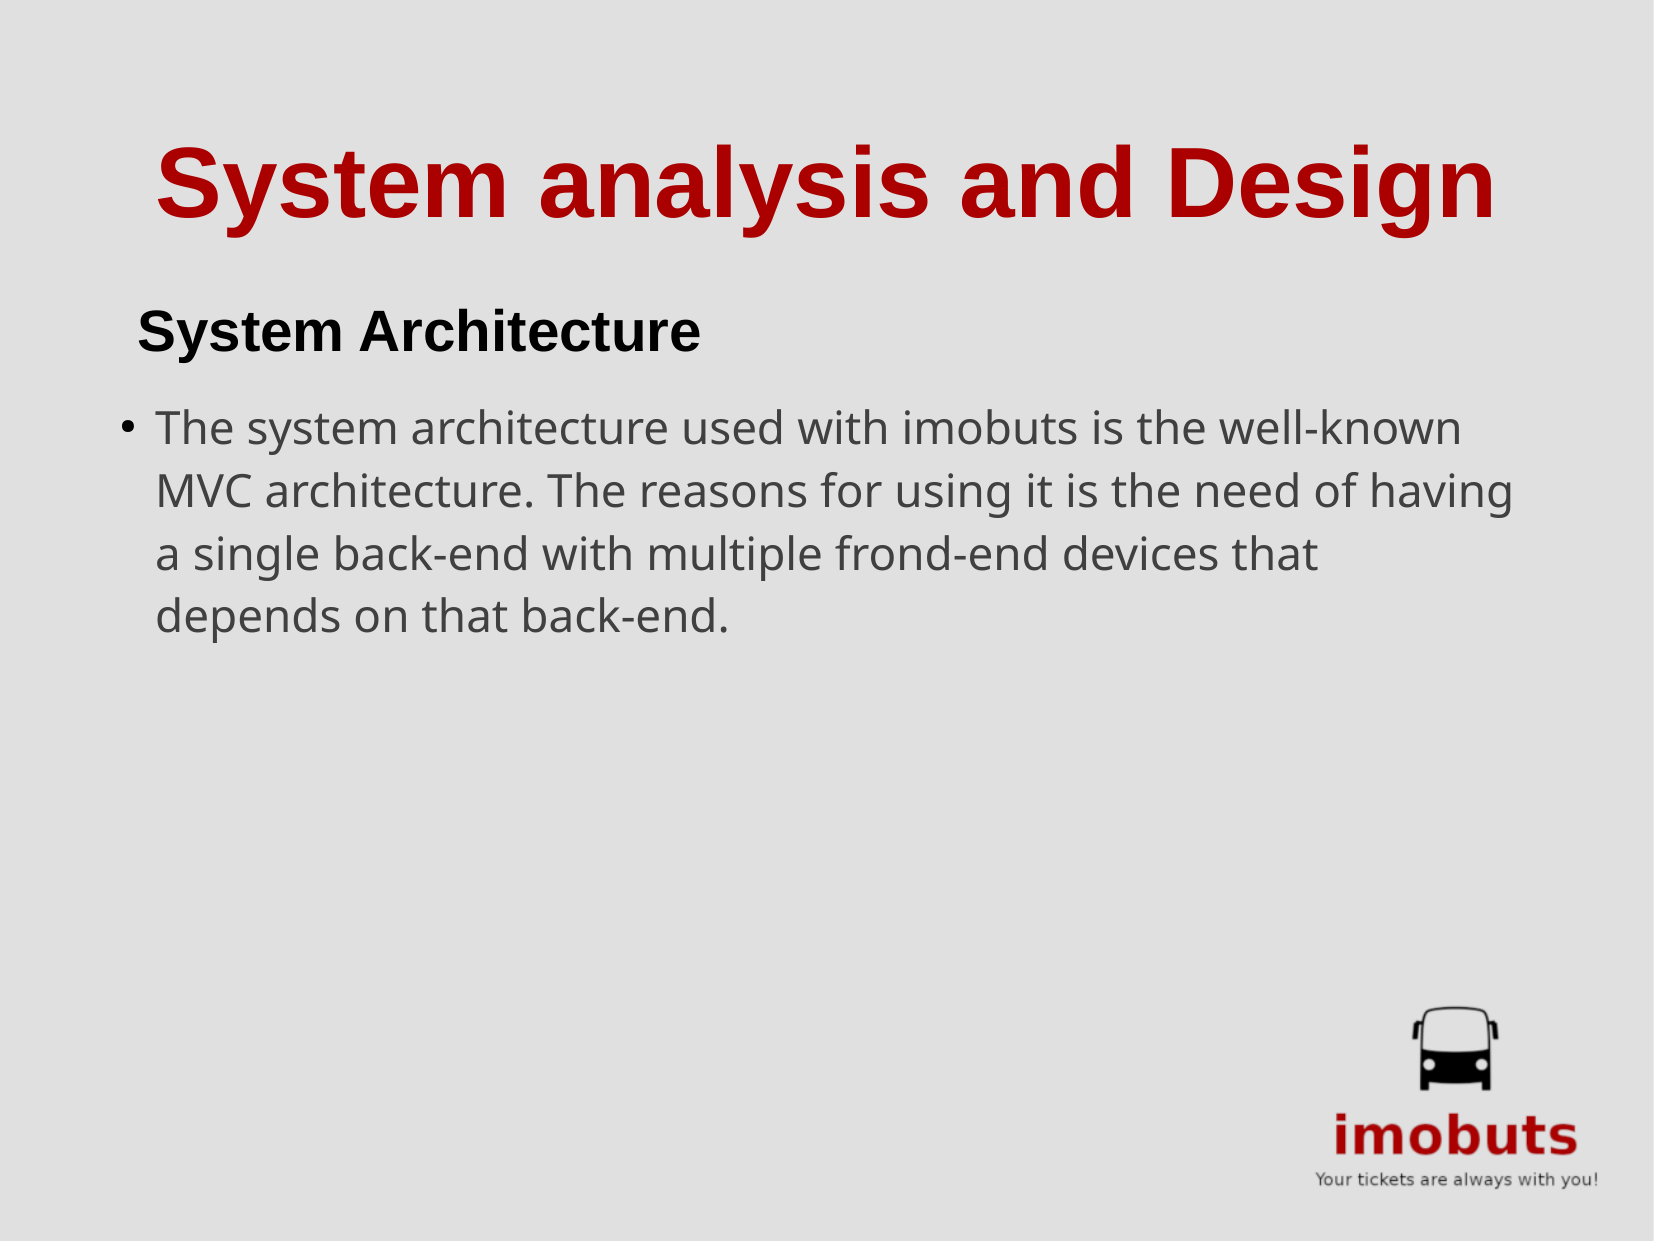

System analysis and Design
System Architecture
The system architecture used with imobuts is the well-known MVC architecture. The reasons for using it is the need of having a single back-end with multiple frond-end devices that depends on that back-end.